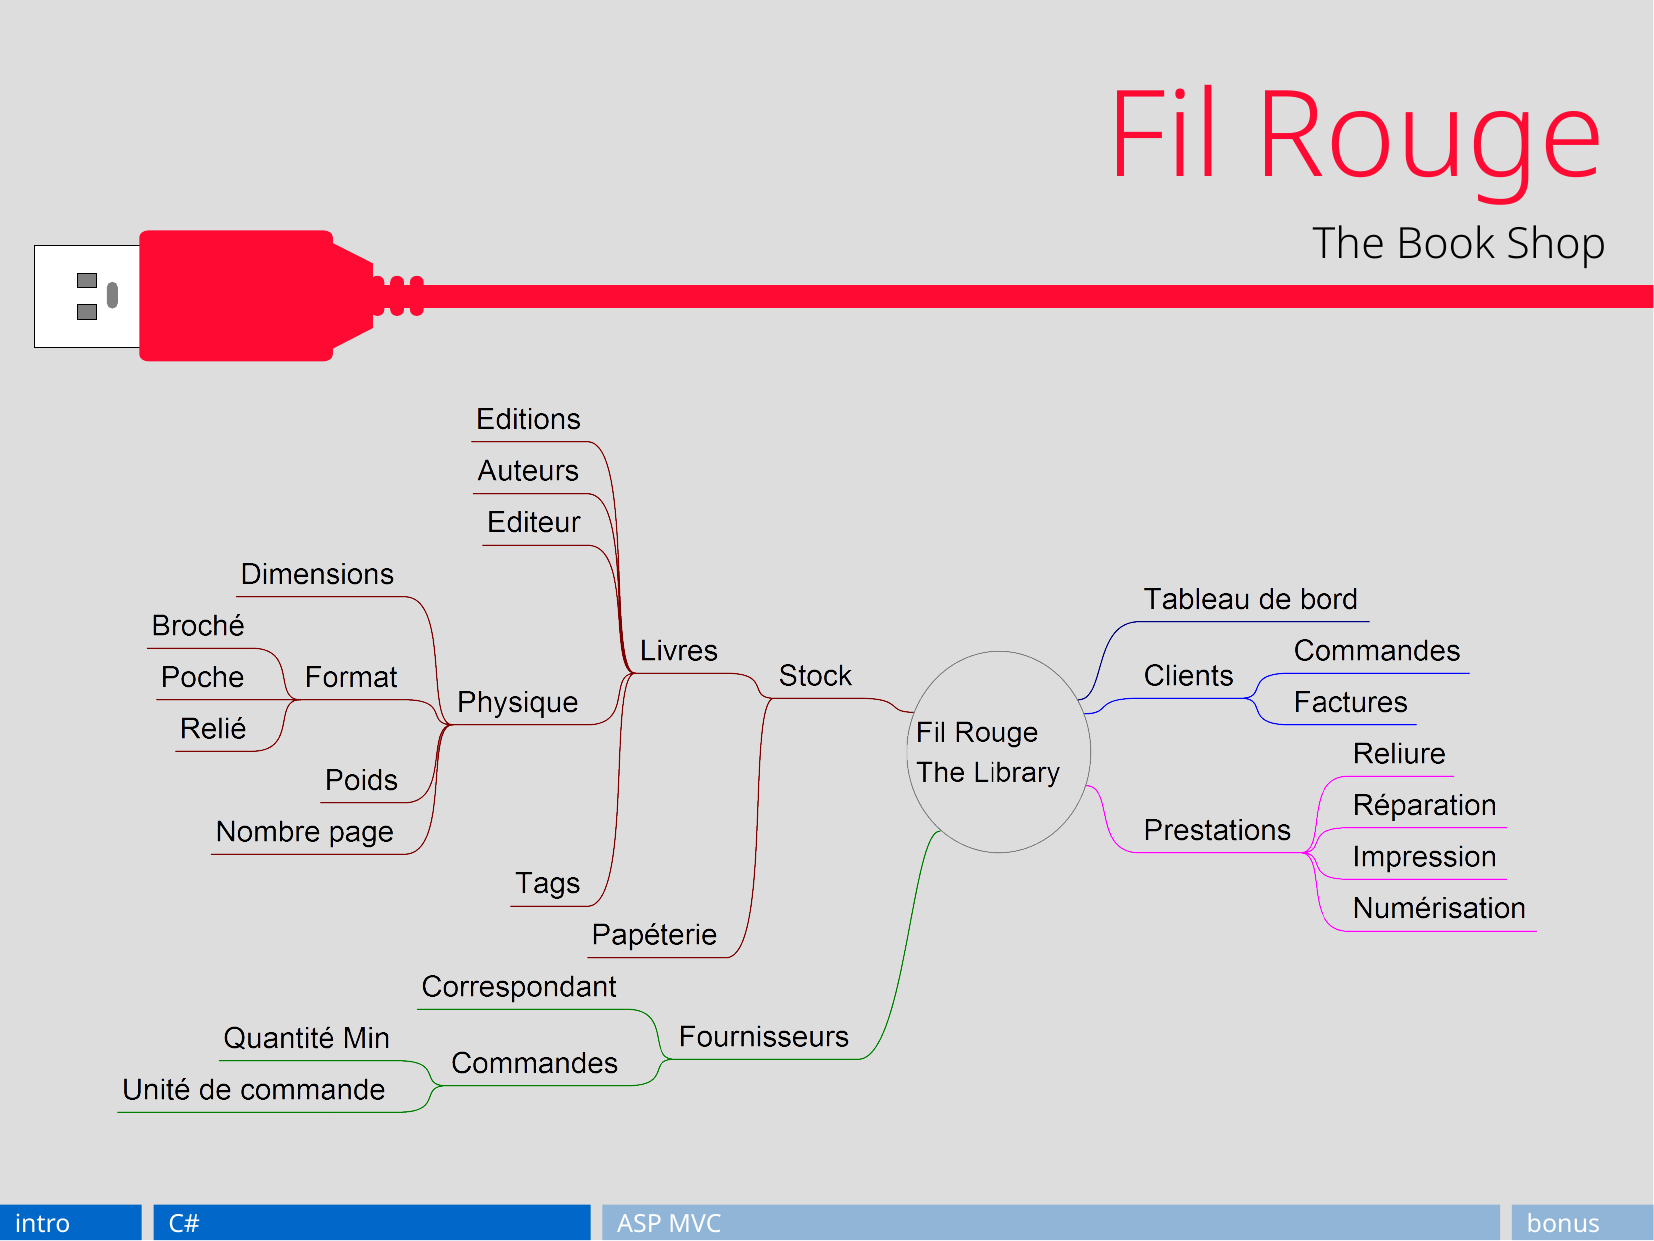

# Fil Rouge
The Book Shop
intro
C#
ASP MVC
bonus